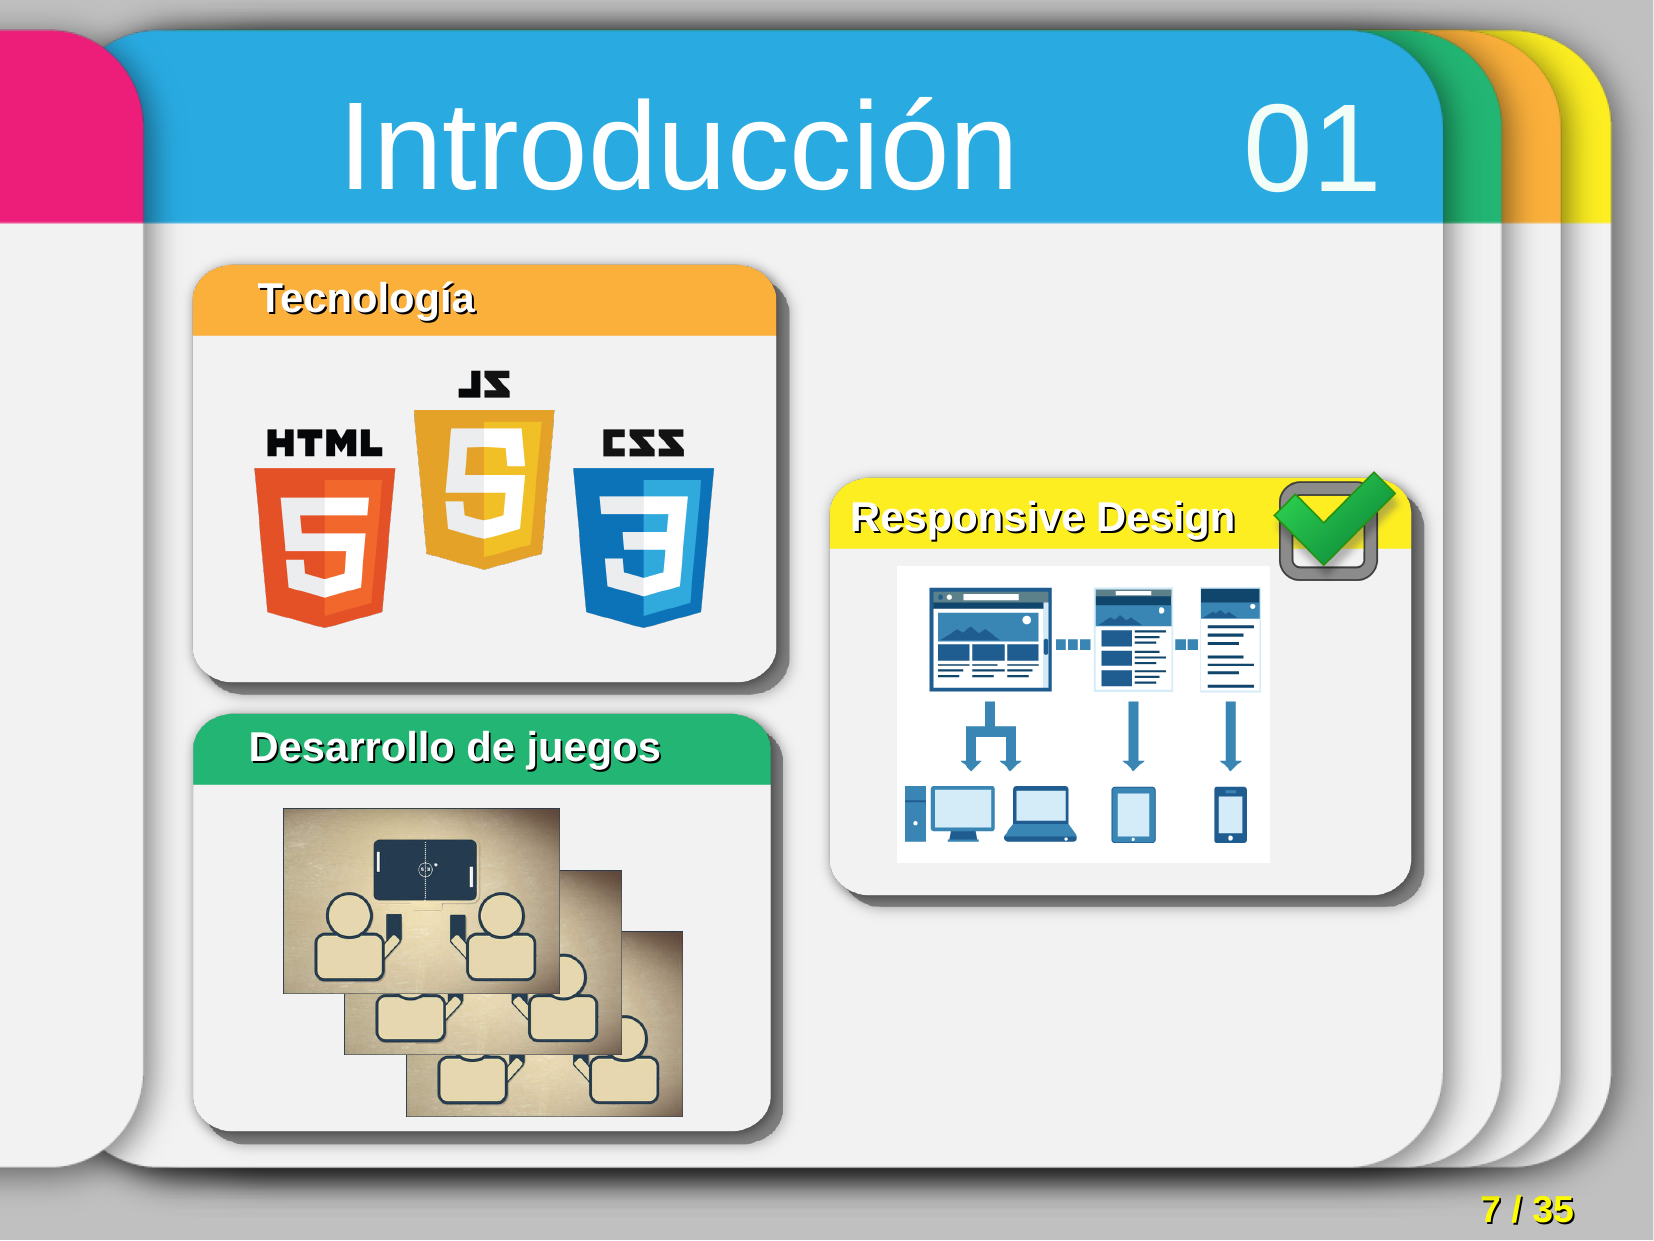

01
# Introducción
Tecnología
Responsive Design
Desarrollo de juegos